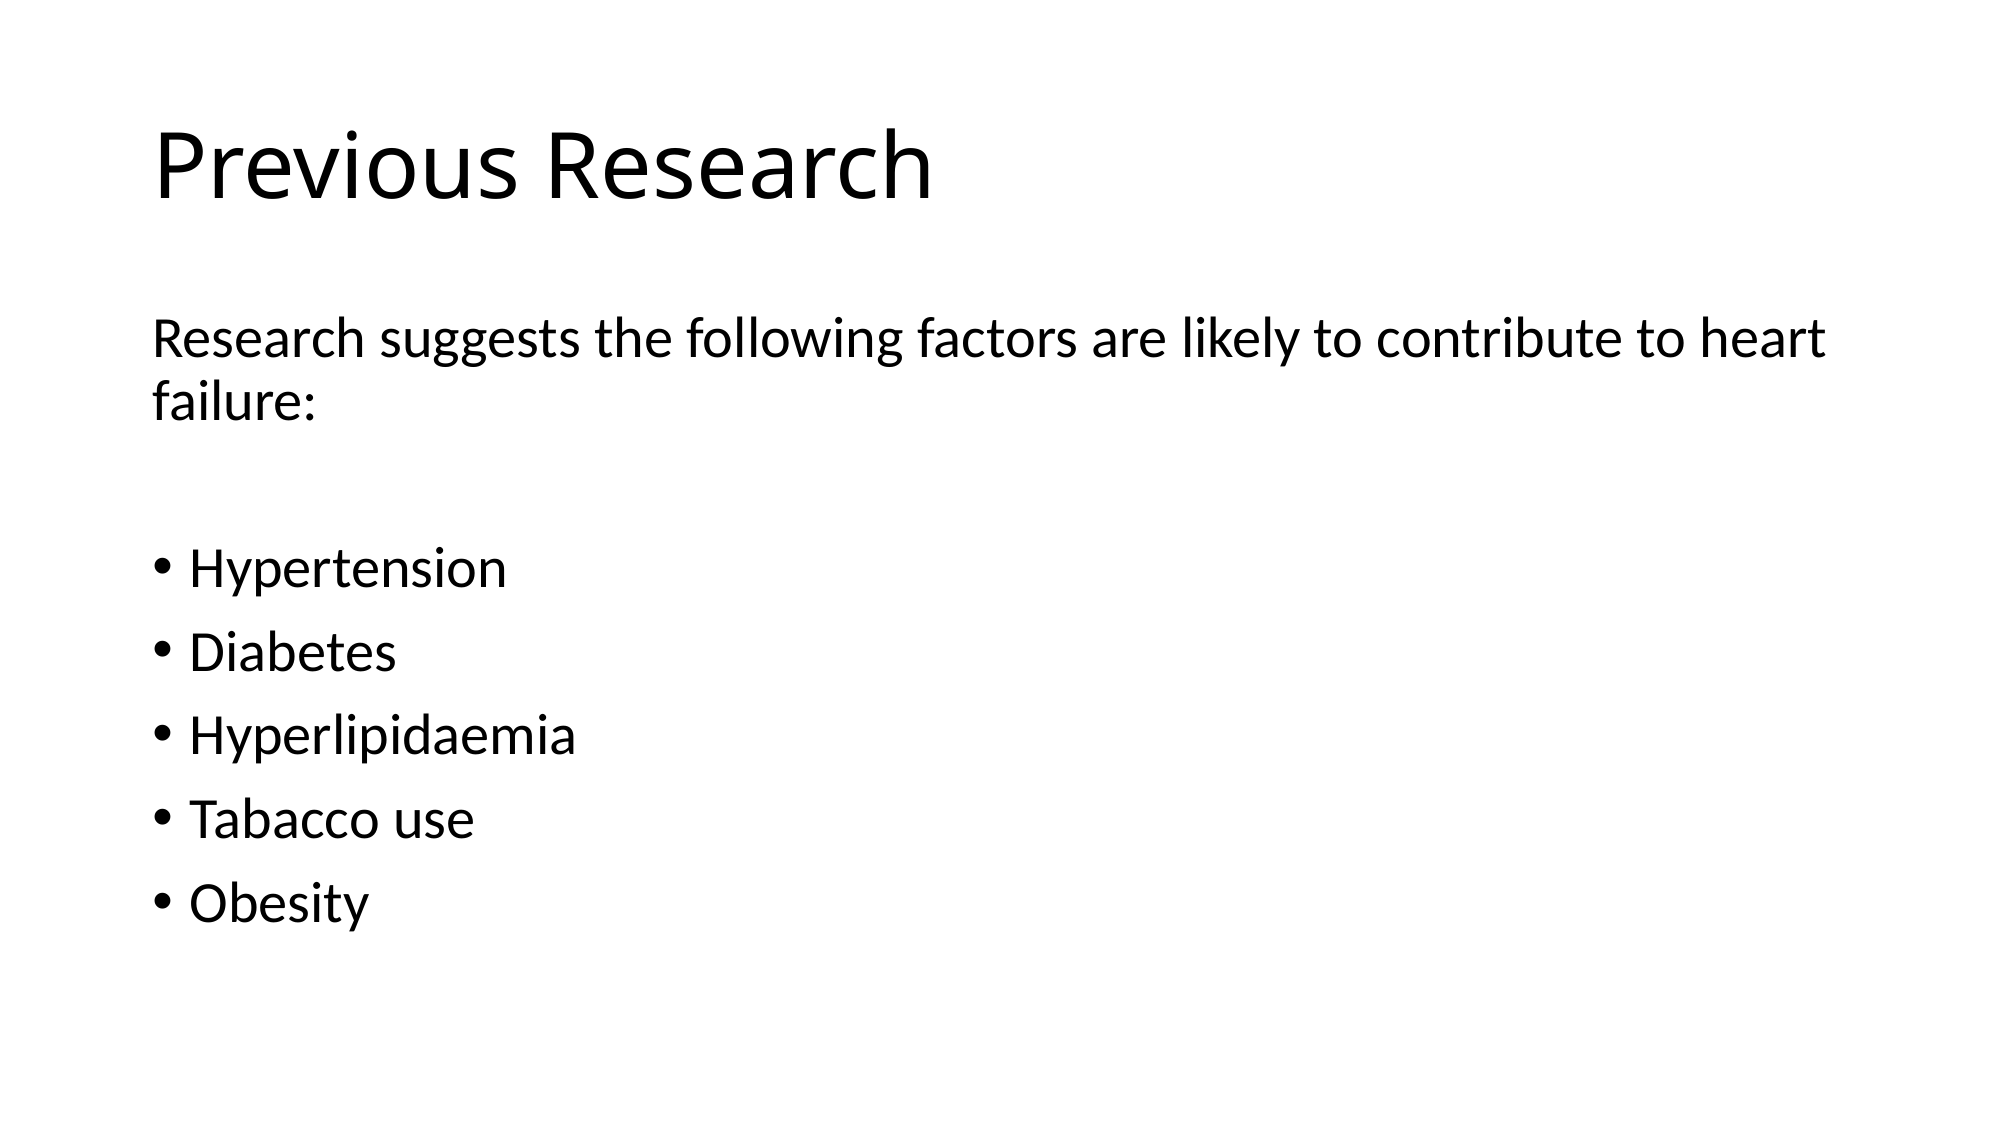

# Previous Research
Research suggests the following factors are likely to contribute to heart failure:
Hypertension
Diabetes
Hyperlipidaemia
Tabacco use
Obesity